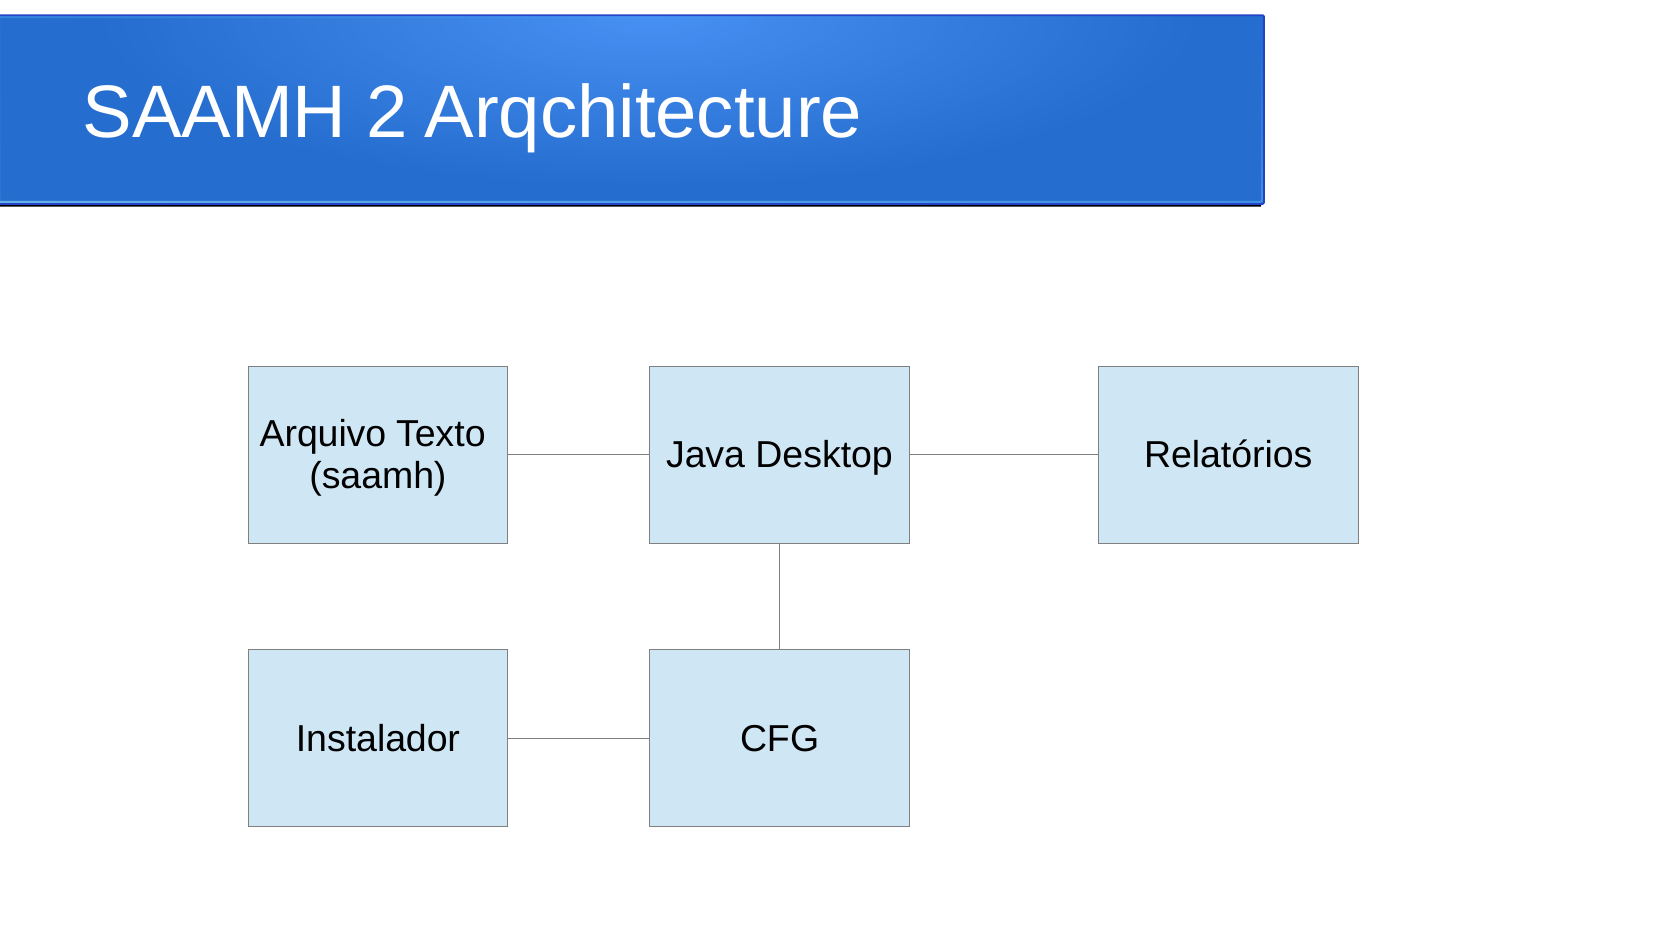

# SAAMH 2 Arqchitecture
Arquivo Texto
(saamh)
Java Desktop
Relatórios
Instalador
CFG